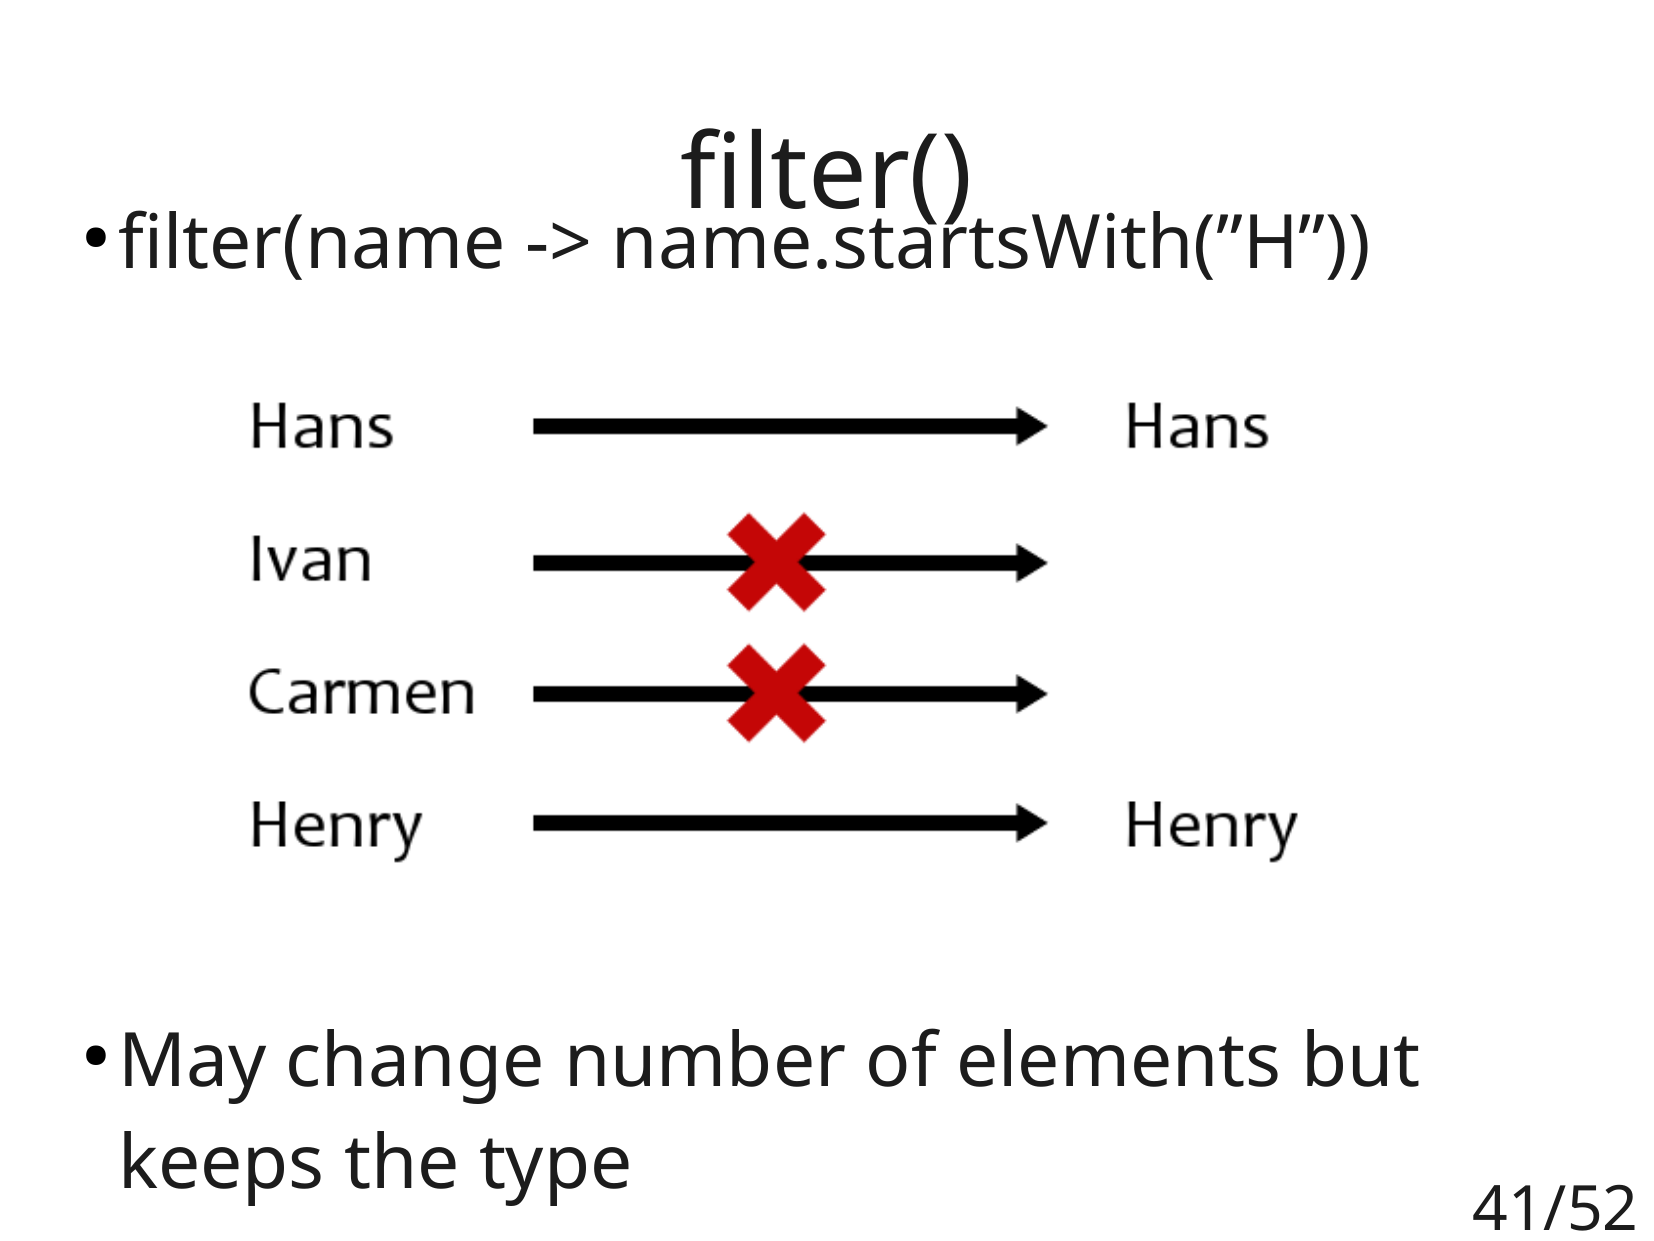

# filter()
filter(name -> name.startsWith(”H”))
May change number of elements but keeps the type